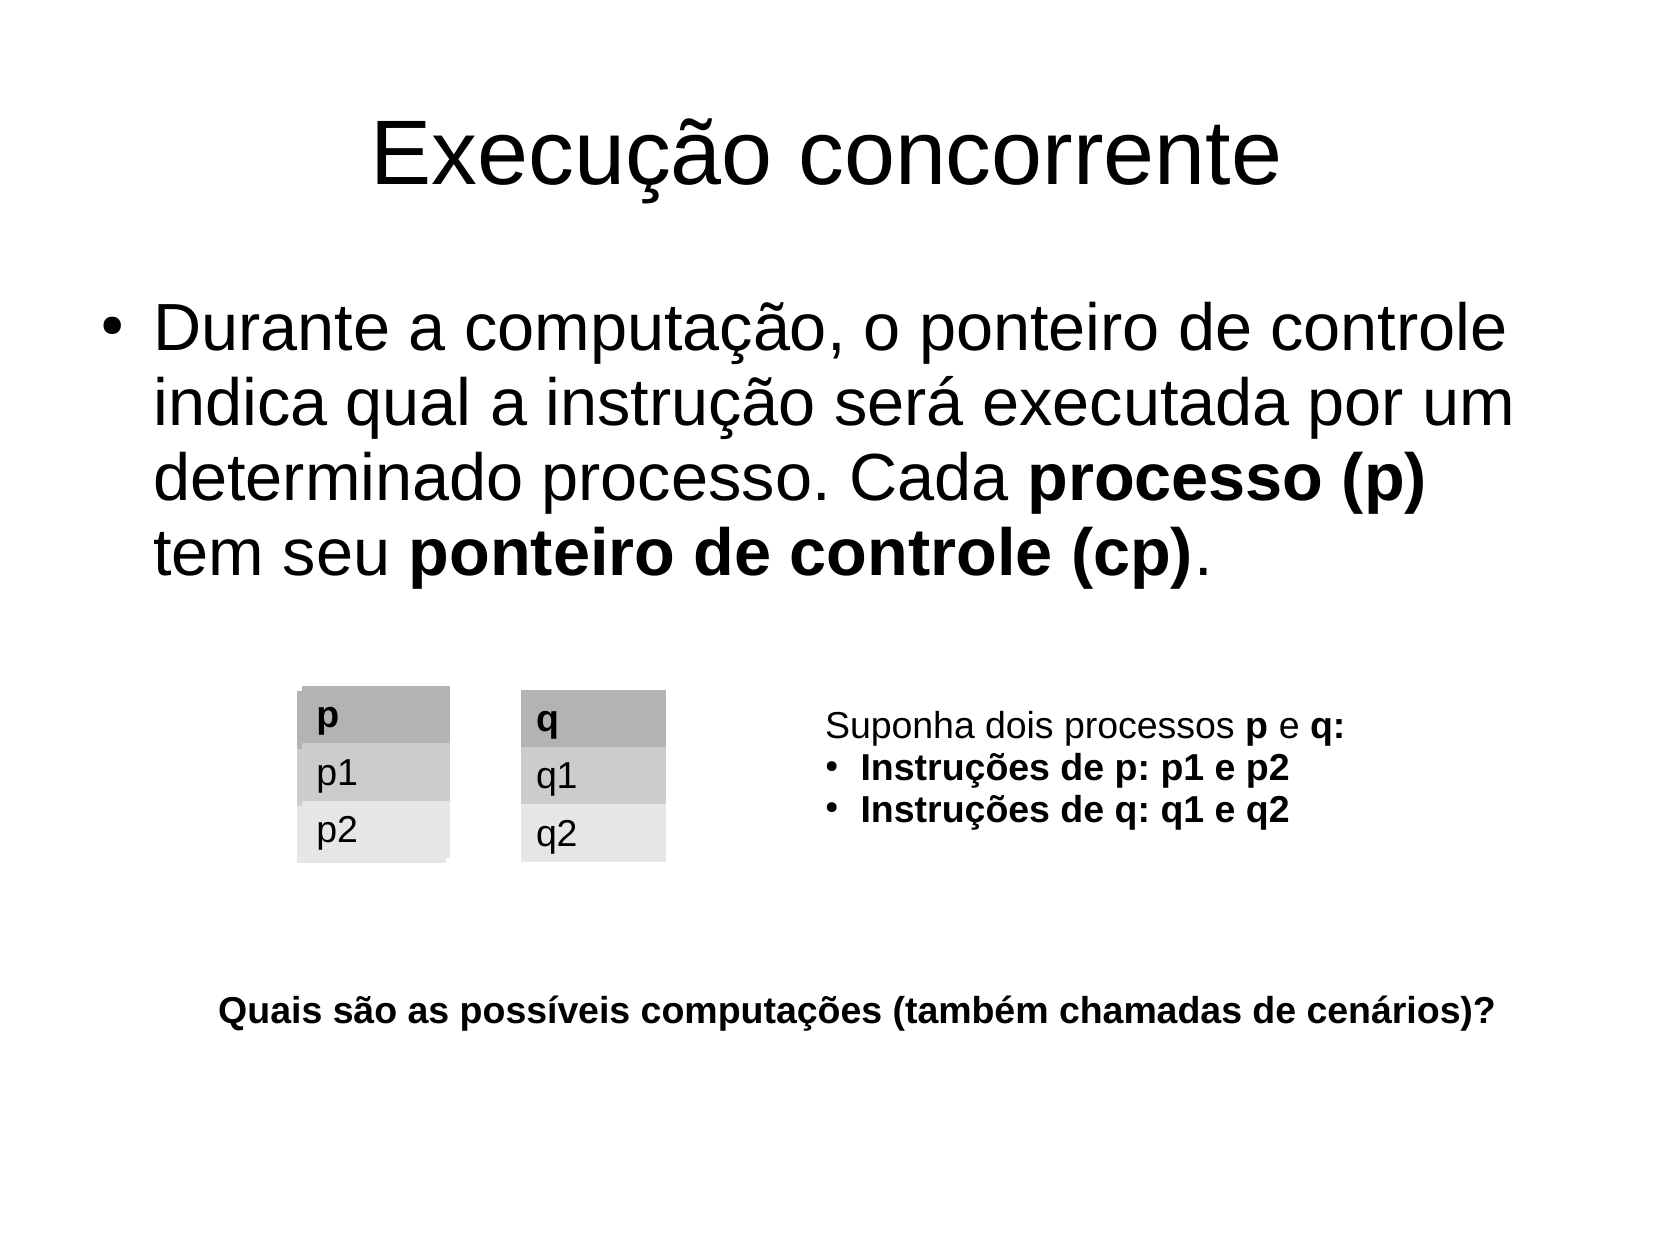

# Execução concorrente
Durante a computação, o ponteiro de controle indica qual a instrução será executada por um determinado processo. Cada processo (p) tem seu ponteiro de controle (cp).
| p |
| --- |
| p1 |
| p2 |
| q |
| --- |
| q1 |
| q2 |
| p |
| --- |
| p1 |
| p2 |
Suponha dois processos p e q:
Instruções de p: p1 e p2
Instruções de q: q1 e q2
Quais são as possíveis computações (também chamadas de cenários)?